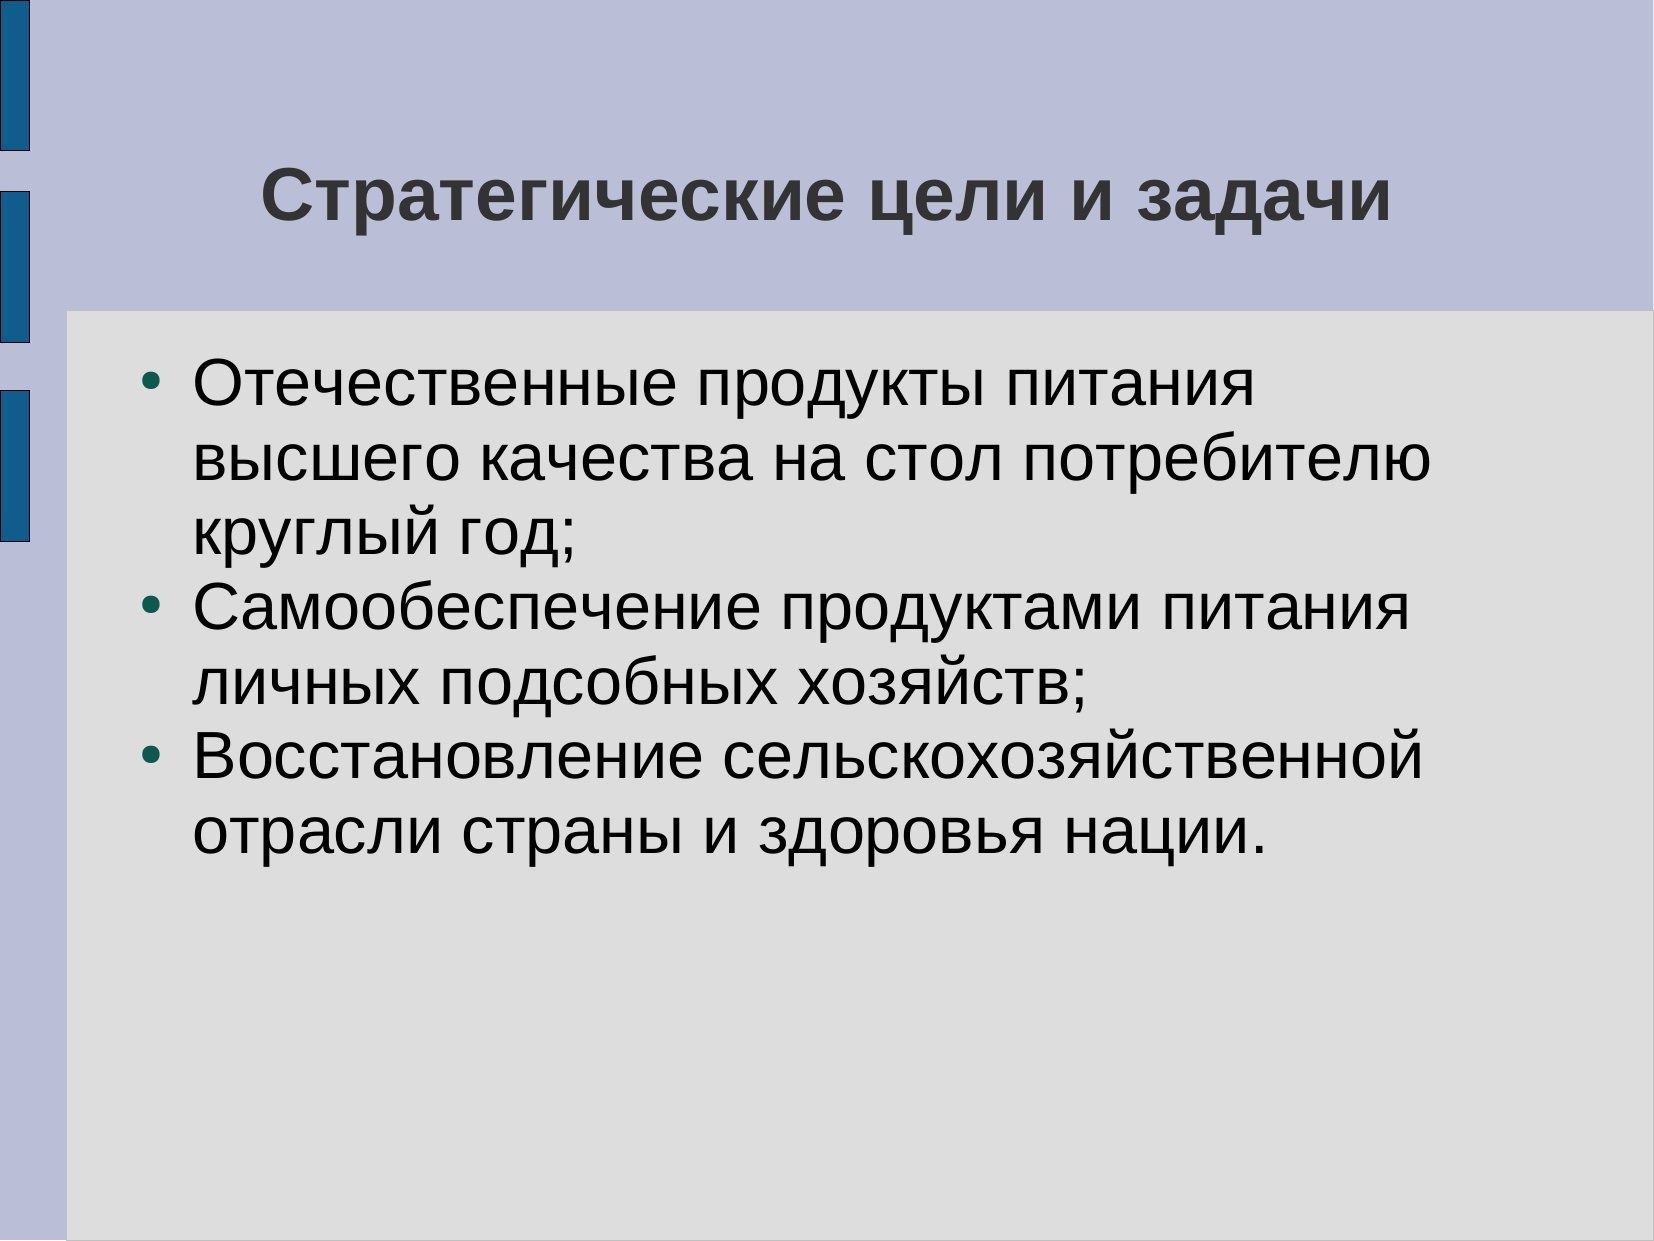

# Стратегические цели и задачи
Отечественные продукты питания высшего качества на стол потребителю круглый год;
Самообеспечение продуктами питания личных подсобных хозяйств;
Восстановление сельскохозяйственной отрасли страны и здоровья нации.